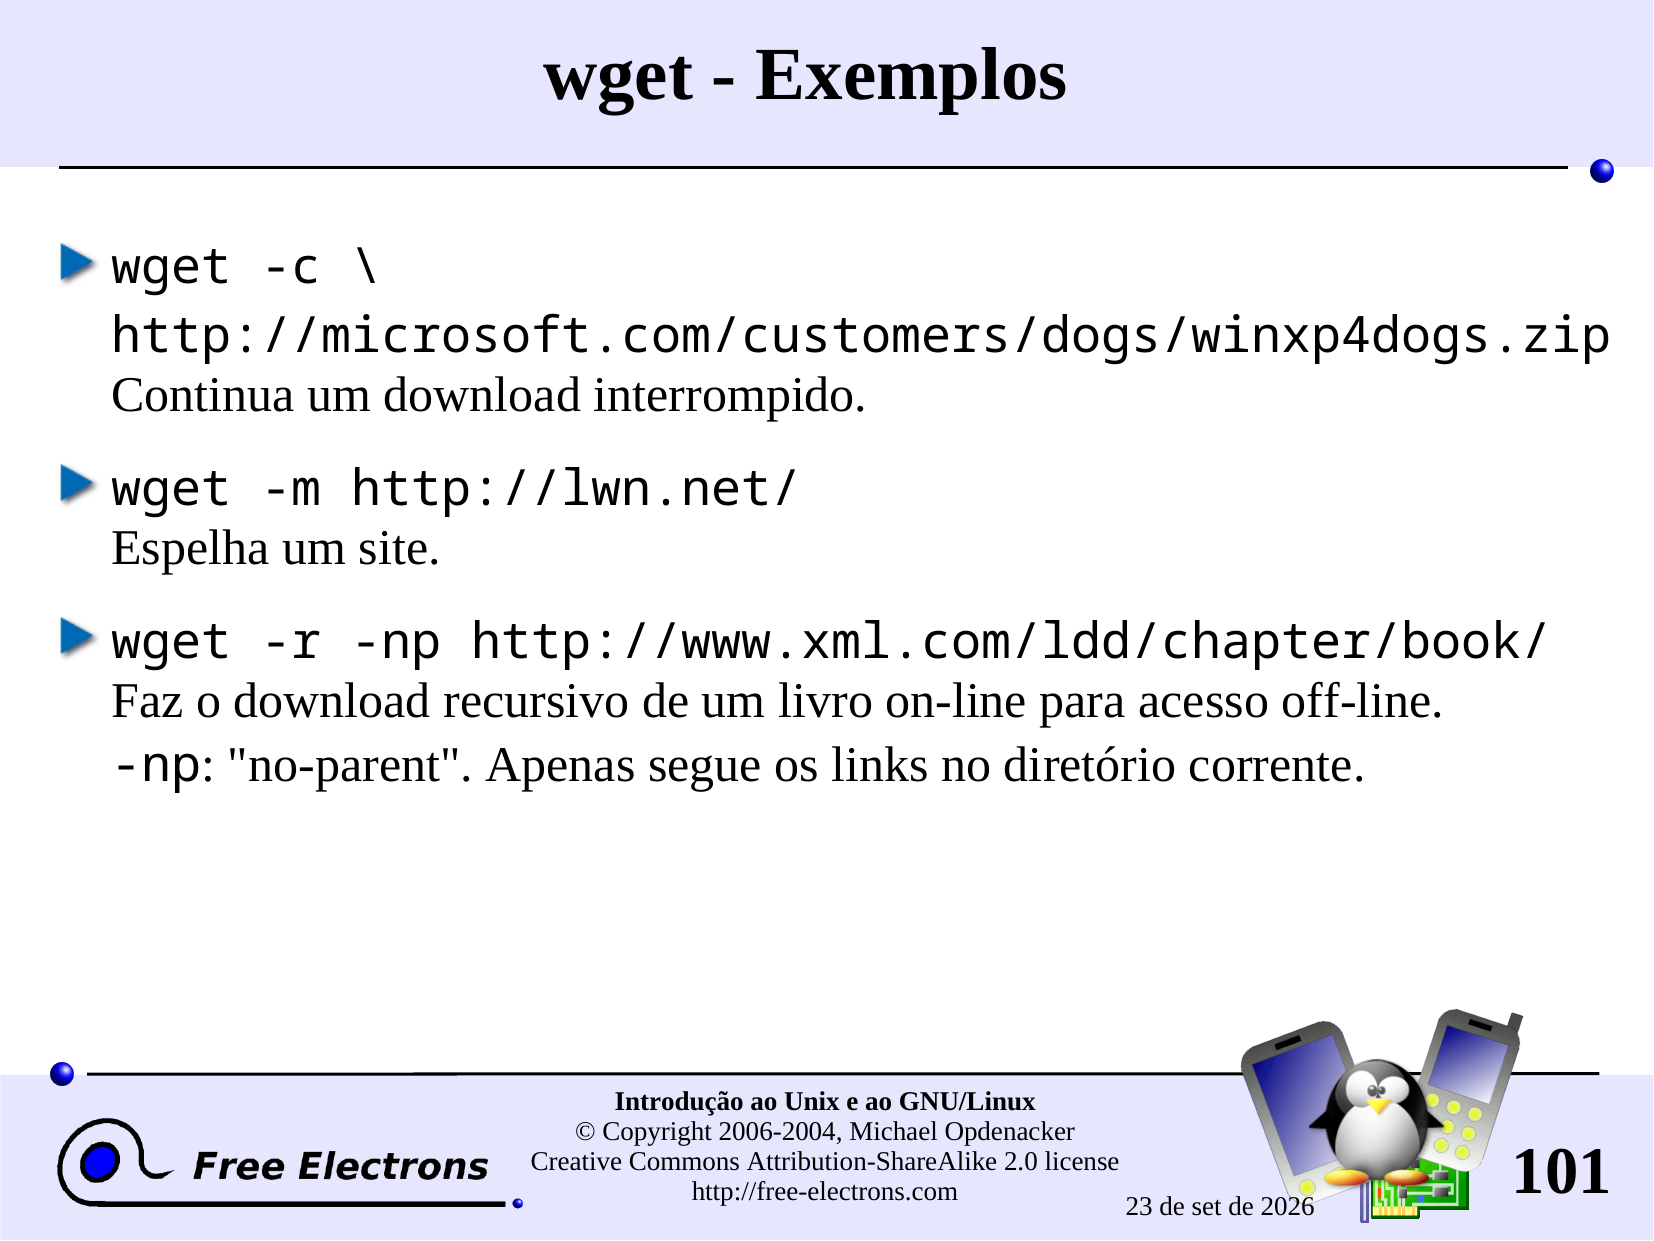

# wget - Exemplos
wget -c \ http://microsoft.com/customers/dogs/winxp4dogs.zip
Continua um download interrompido.
wget -m http://lwn.net/
Espelha um site.
wget -r -np http://www.xml.com/ldd/chapter/book/
Faz o download recursivo de um livro on-line para acesso off-line.
-np: "no-parent". Apenas segue os links no diretório corrente.